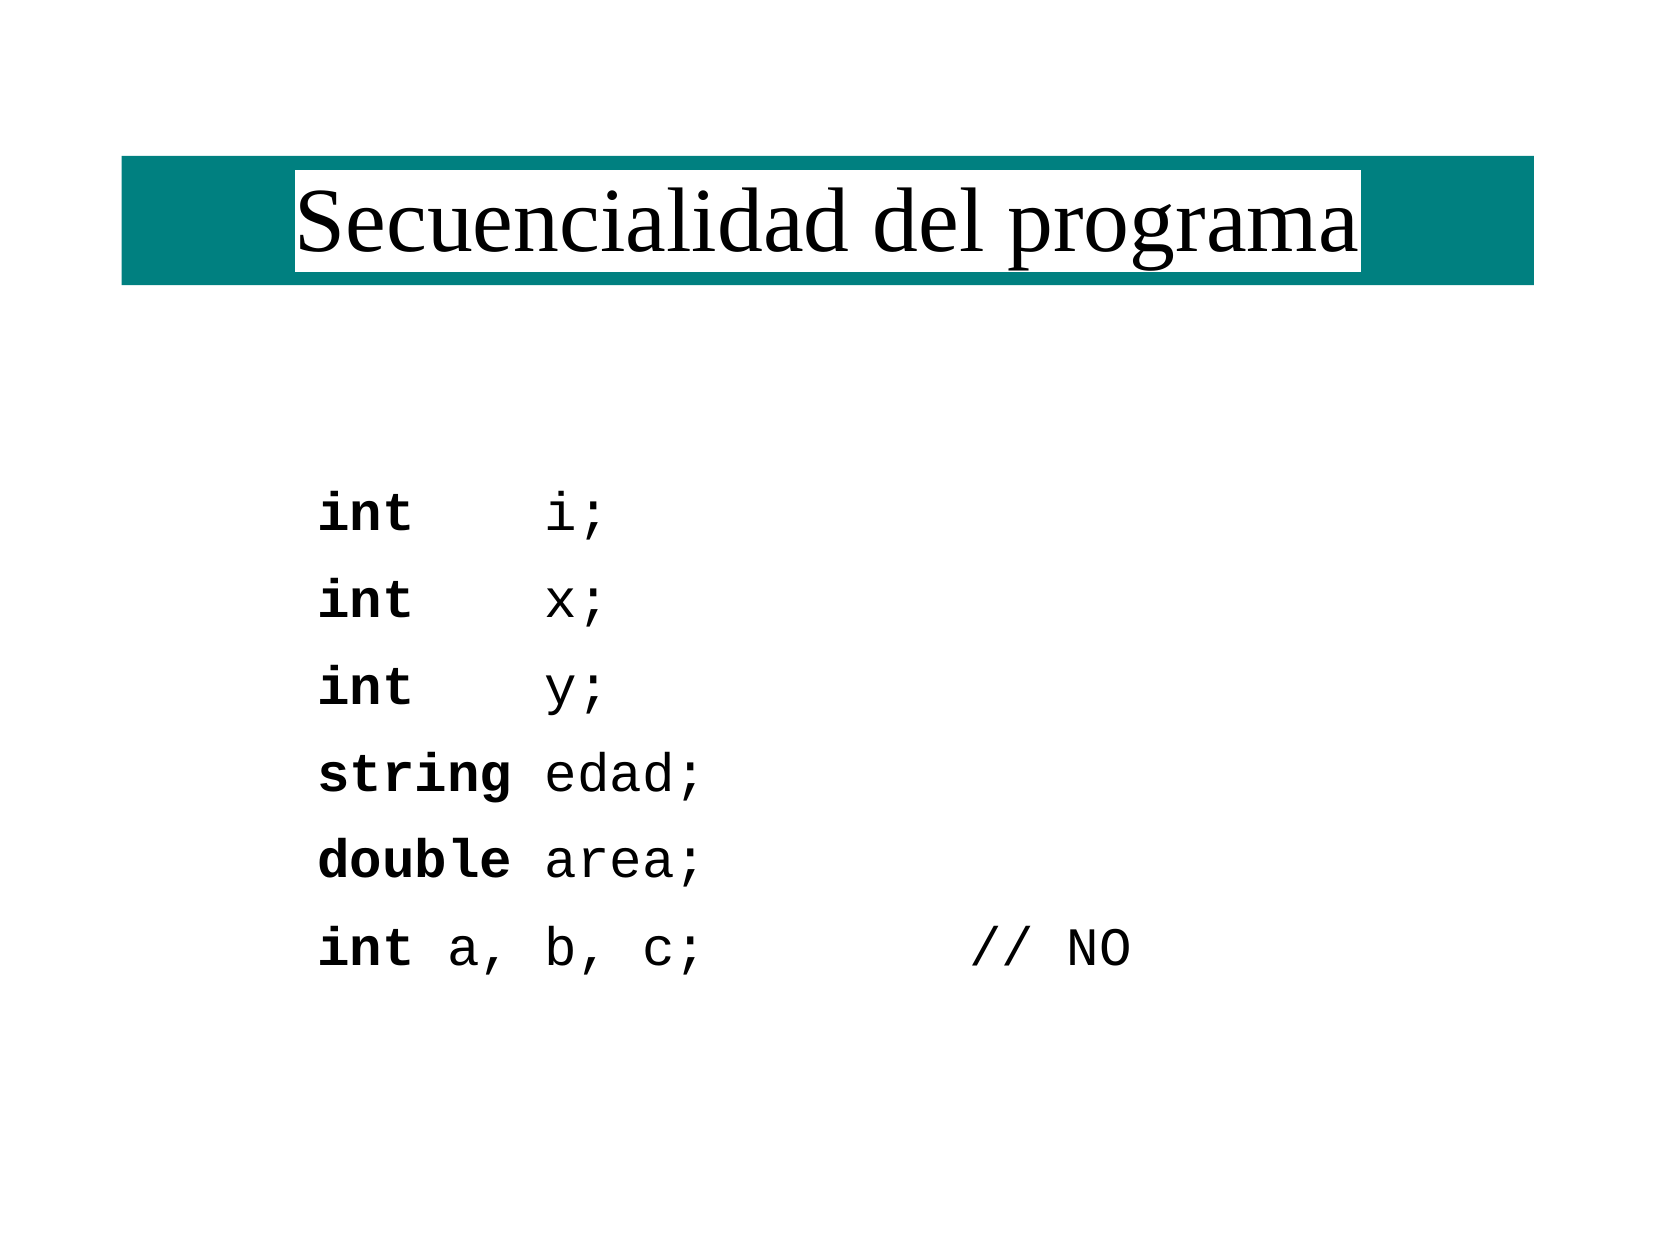

# Secuencialidad del programa
int i;
int x;
int y;
string edad;
double area;
int a, b, c; 		// NO